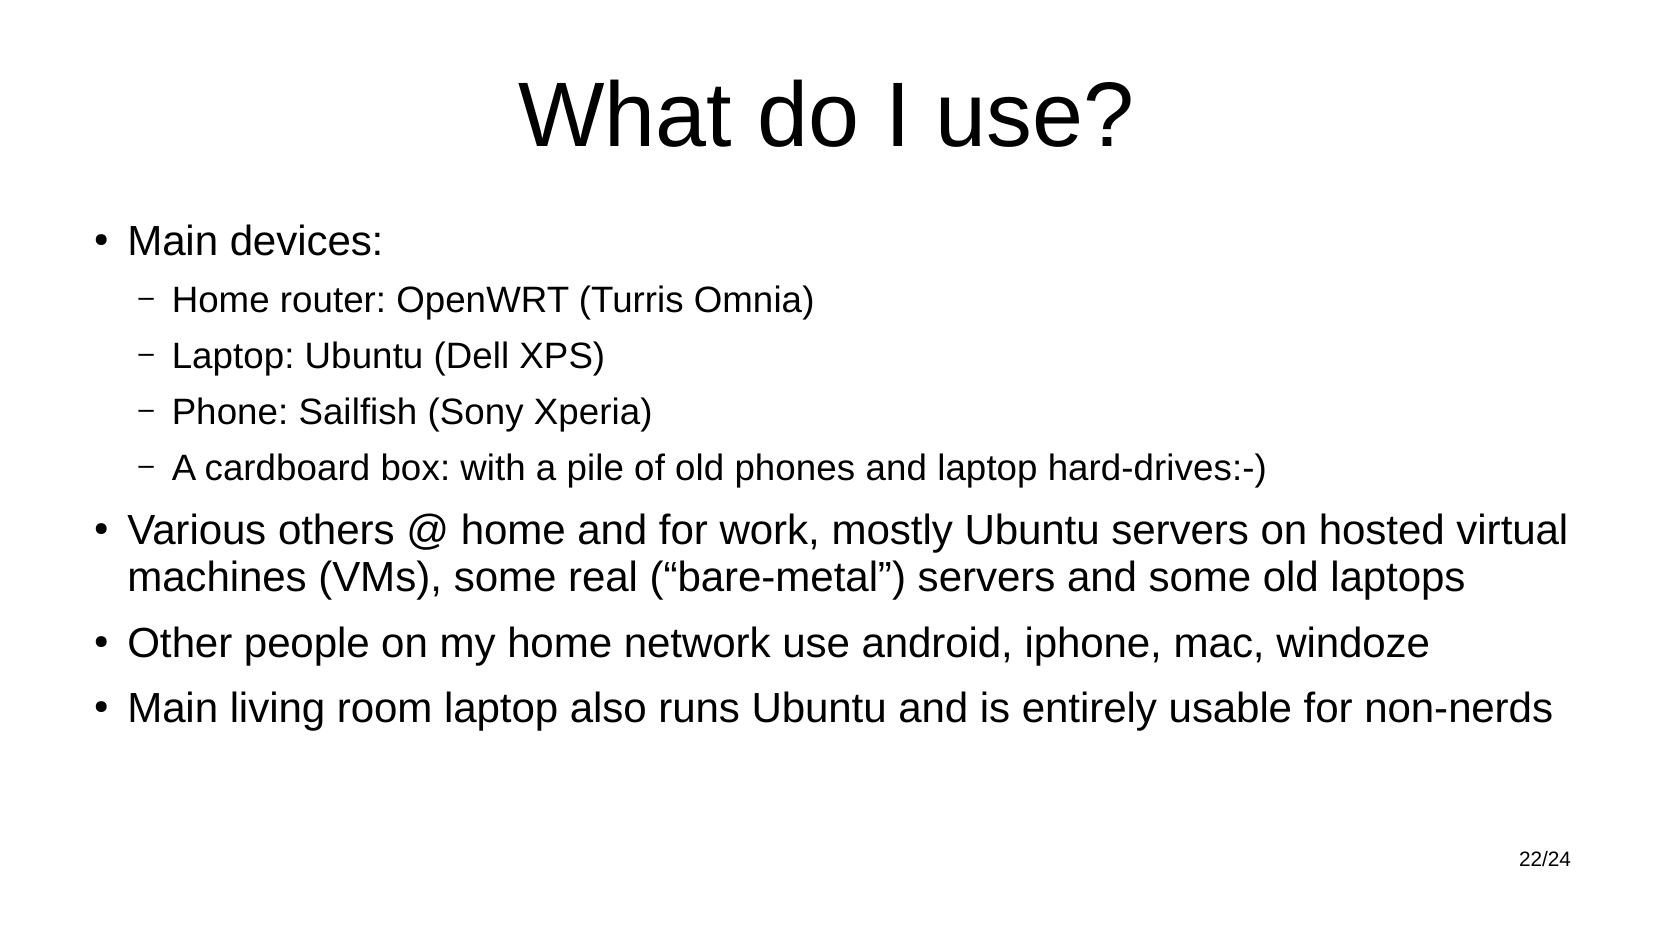

# What do I use?
Main devices:
Home router: OpenWRT (Turris Omnia)
Laptop: Ubuntu (Dell XPS)
Phone: Sailfish (Sony Xperia)
A cardboard box: with a pile of old phones and laptop hard-drives:-)
Various others @ home and for work, mostly Ubuntu servers on hosted virtual machines (VMs), some real (“bare-metal”) servers and some old laptops
Other people on my home network use android, iphone, mac, windoze
Main living room laptop also runs Ubuntu and is entirely usable for non-nerds
22